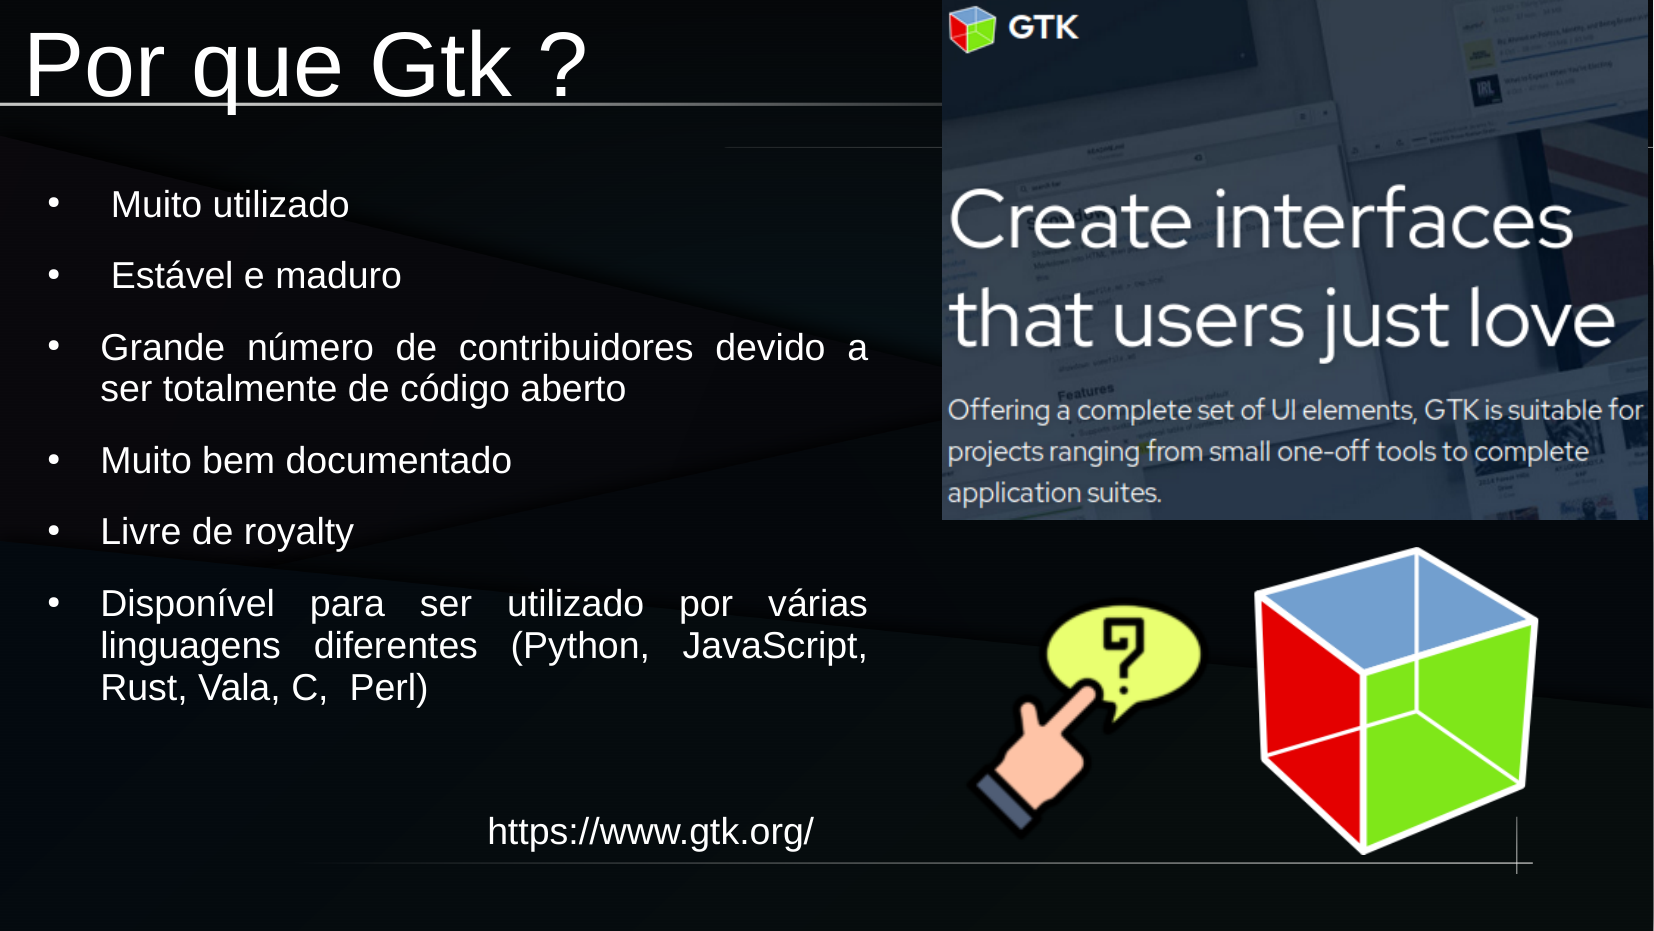

# Por que Gtk ?
 Muito utilizado
 Estável e maduro
Grande número de contribuidores devido a ser totalmente de código aberto
Muito bem documentado
Livre de royalty
Disponível para ser utilizado por várias linguagens diferentes (Python, JavaScript, Rust, Vala, C, Perl)
https://www.gtk.org/